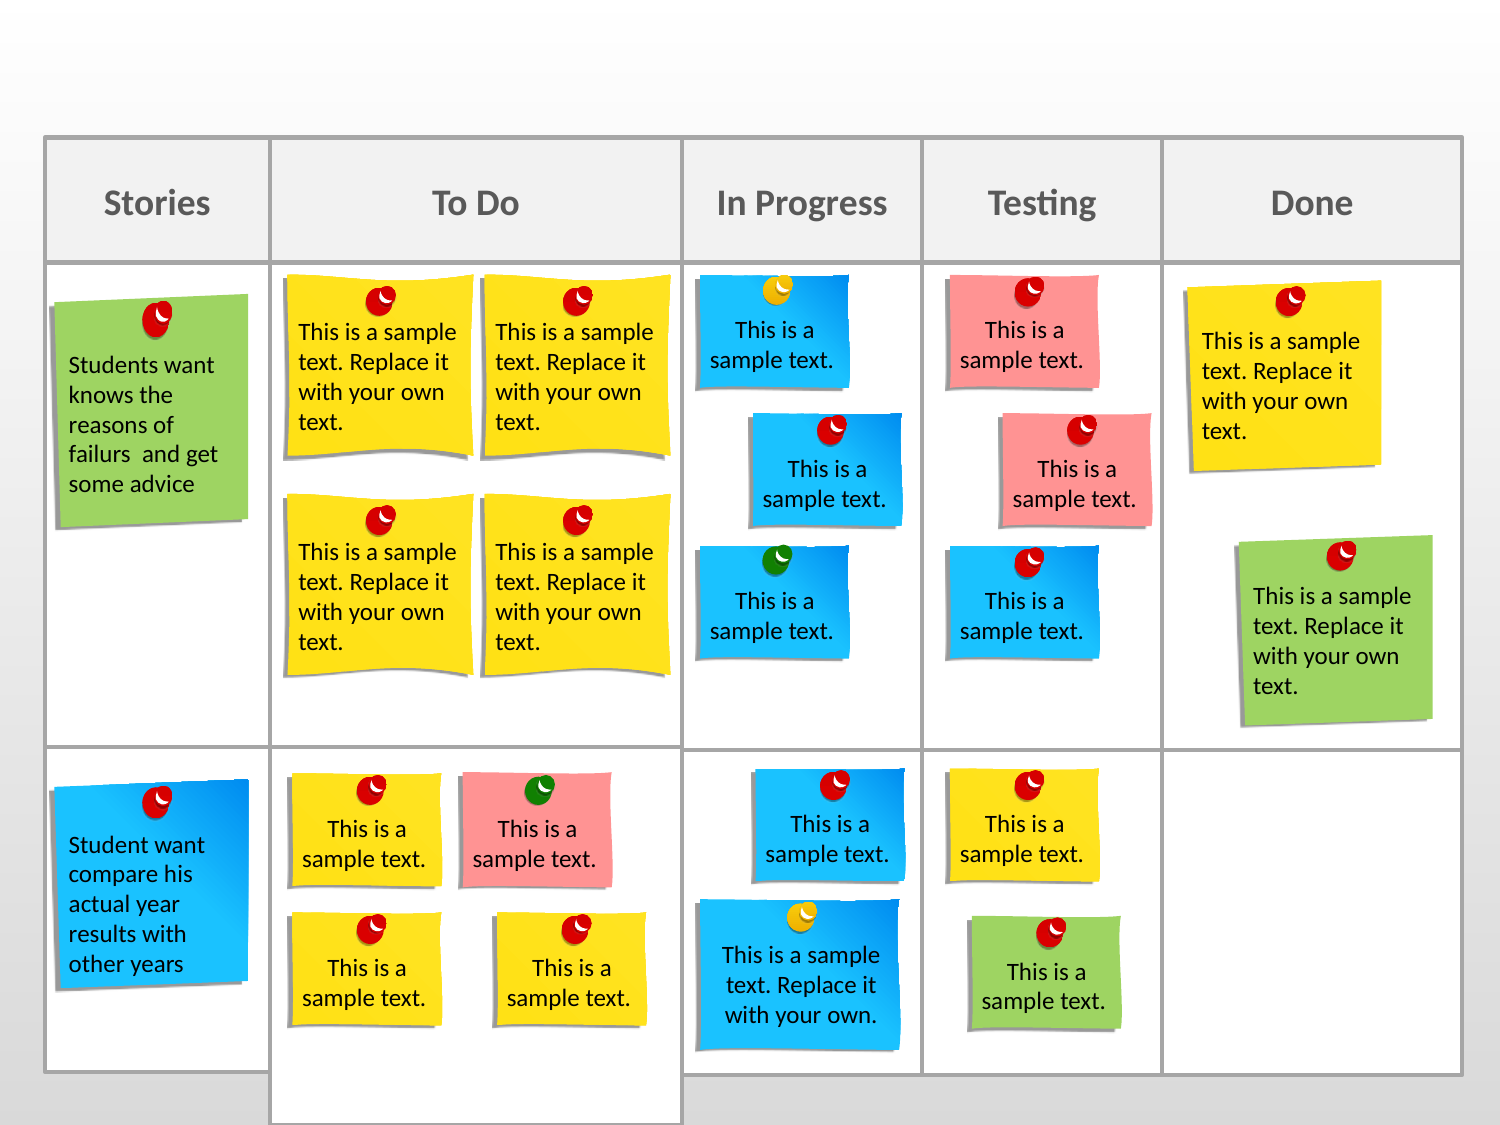

Stories
To Do
In Progress
Testing
Done
This is a sample text. Replace it with your own text.
This is a sample text. Replace it with your own text.
This is a sample text.
This is a sample text. Replace it with your own text.
Students want knows the reasons of failurs and get some advice
This is a sample text.
This is a sample text.
This is a sample text.
This is a sample text. Replace it with your own text.
This is a sample text. Replace it with your own text.
This is a sample text. Replace it with your own text.
This is a sample text.
This is a sample text.
This is a sample text.
This is a sample text.
This is a sample text.
Student want compare his actual year results with other years
This is a sample text.
This is a sample text. Replace it with your own.
This is a sample text.
This is a sample text.
This is a sample text.